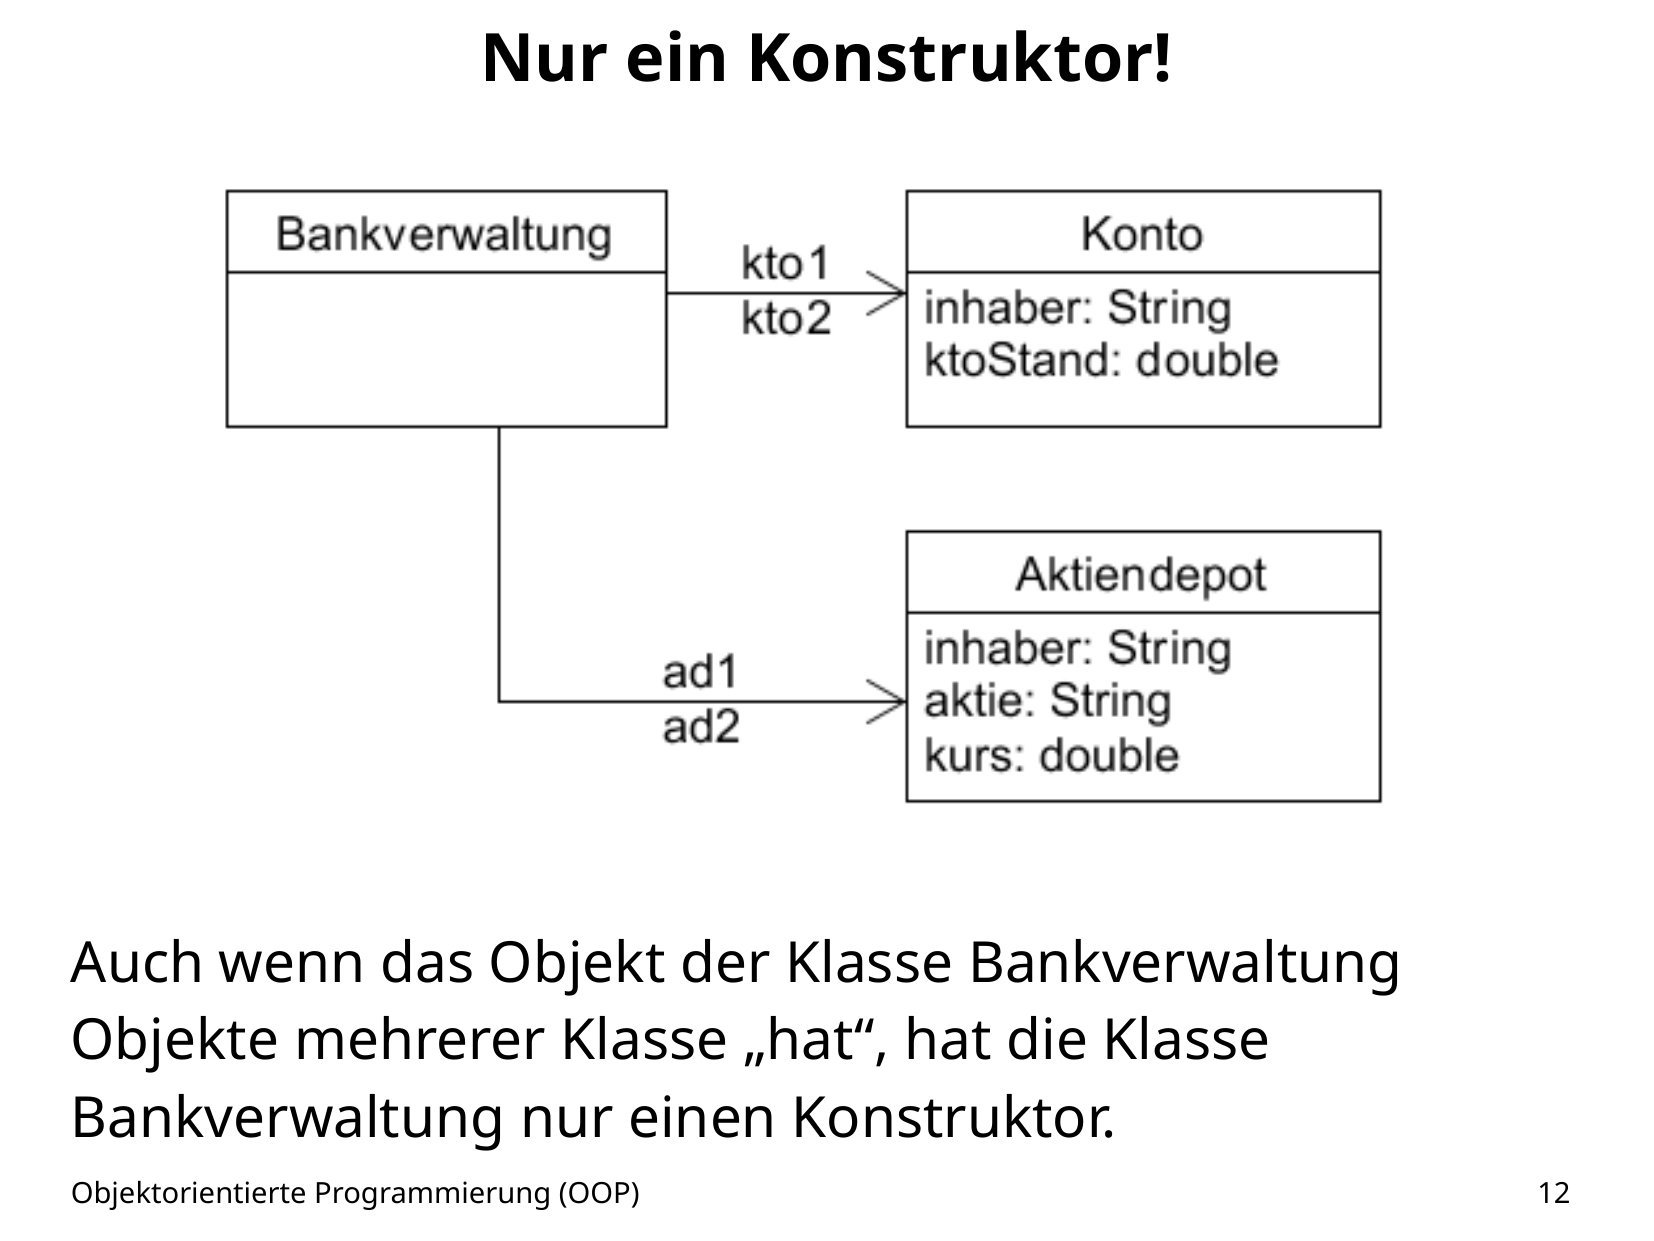

# Nur ein Konstruktor!
Auch wenn das Objekt der Klasse Bankverwaltung Objekte mehrerer Klasse „hat“, hat die Klasse Bankverwaltung nur einen Konstruktor.
Objektorientierte Programmierung (OOP)
12